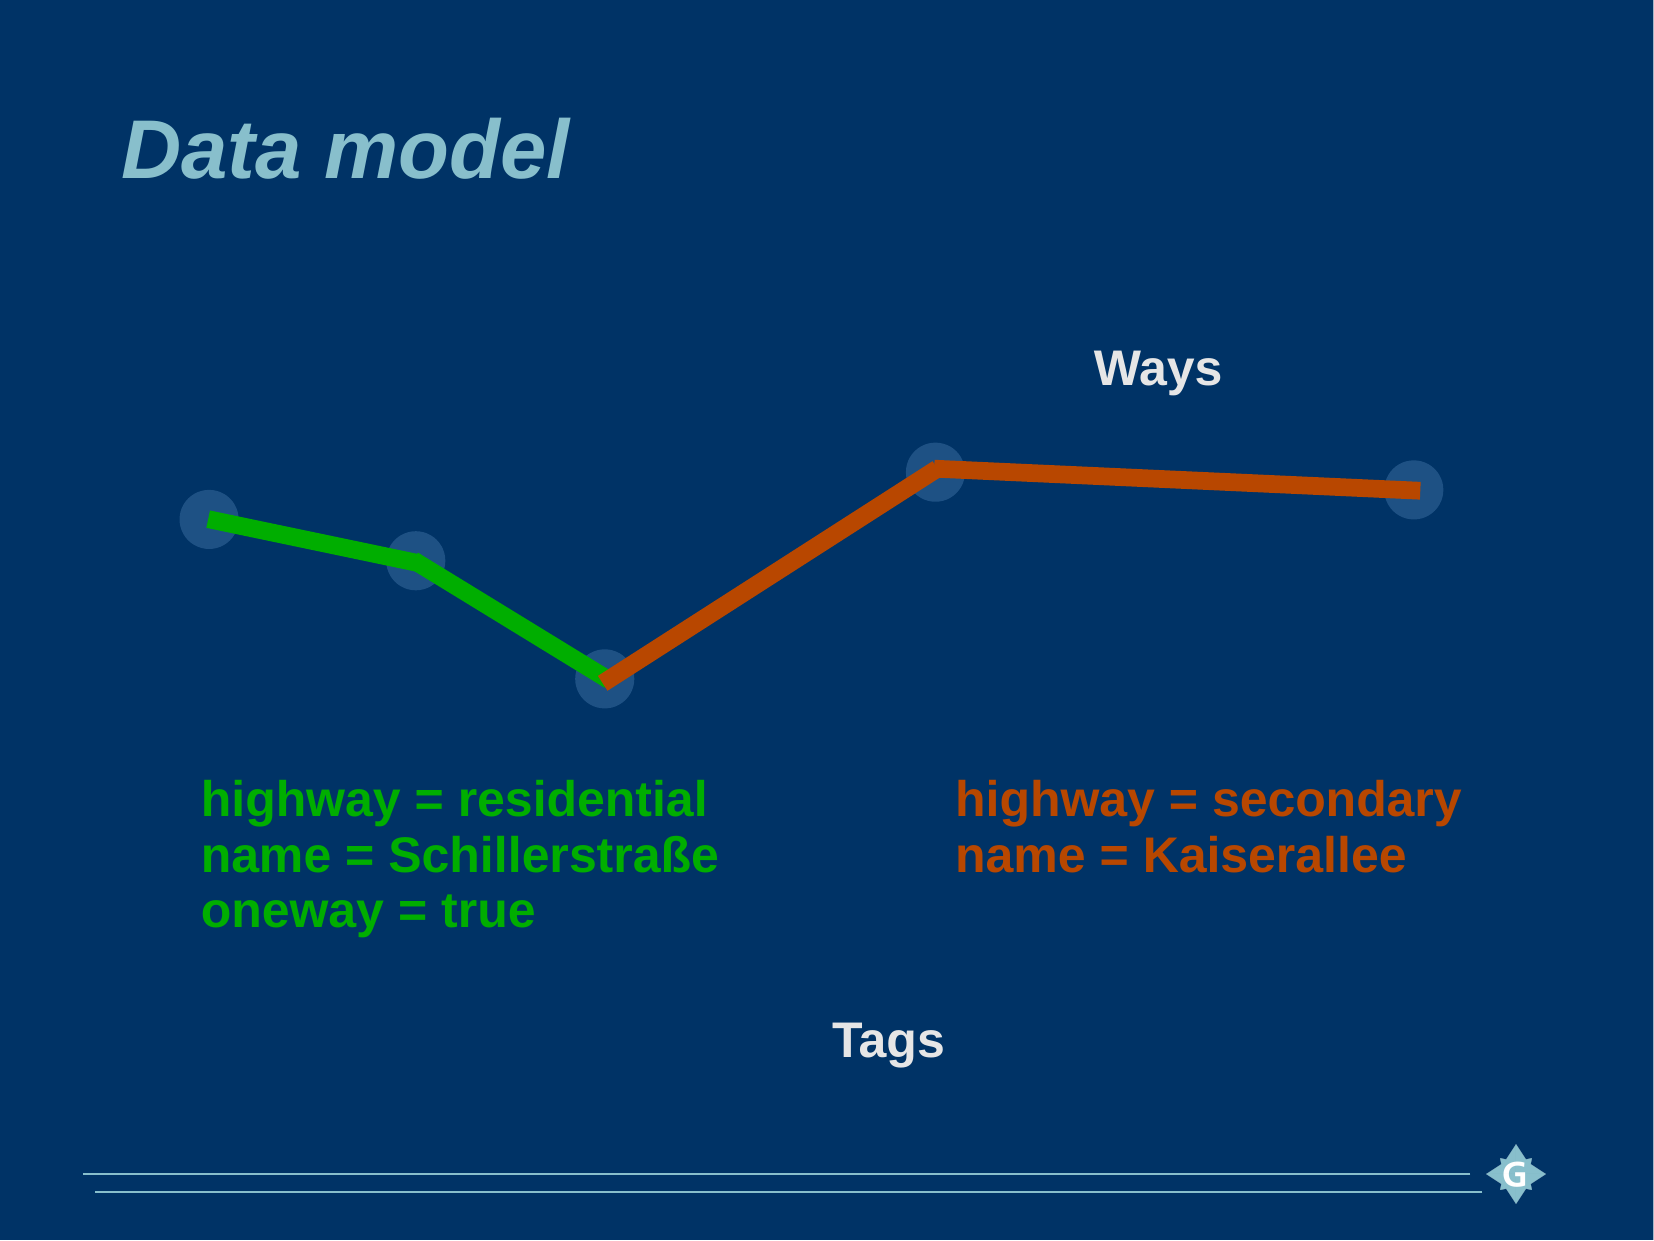

# Data model
Ways
highway = residential
name = Schillerstraße
oneway = true
highway = secondary
name = Kaiserallee
Tags